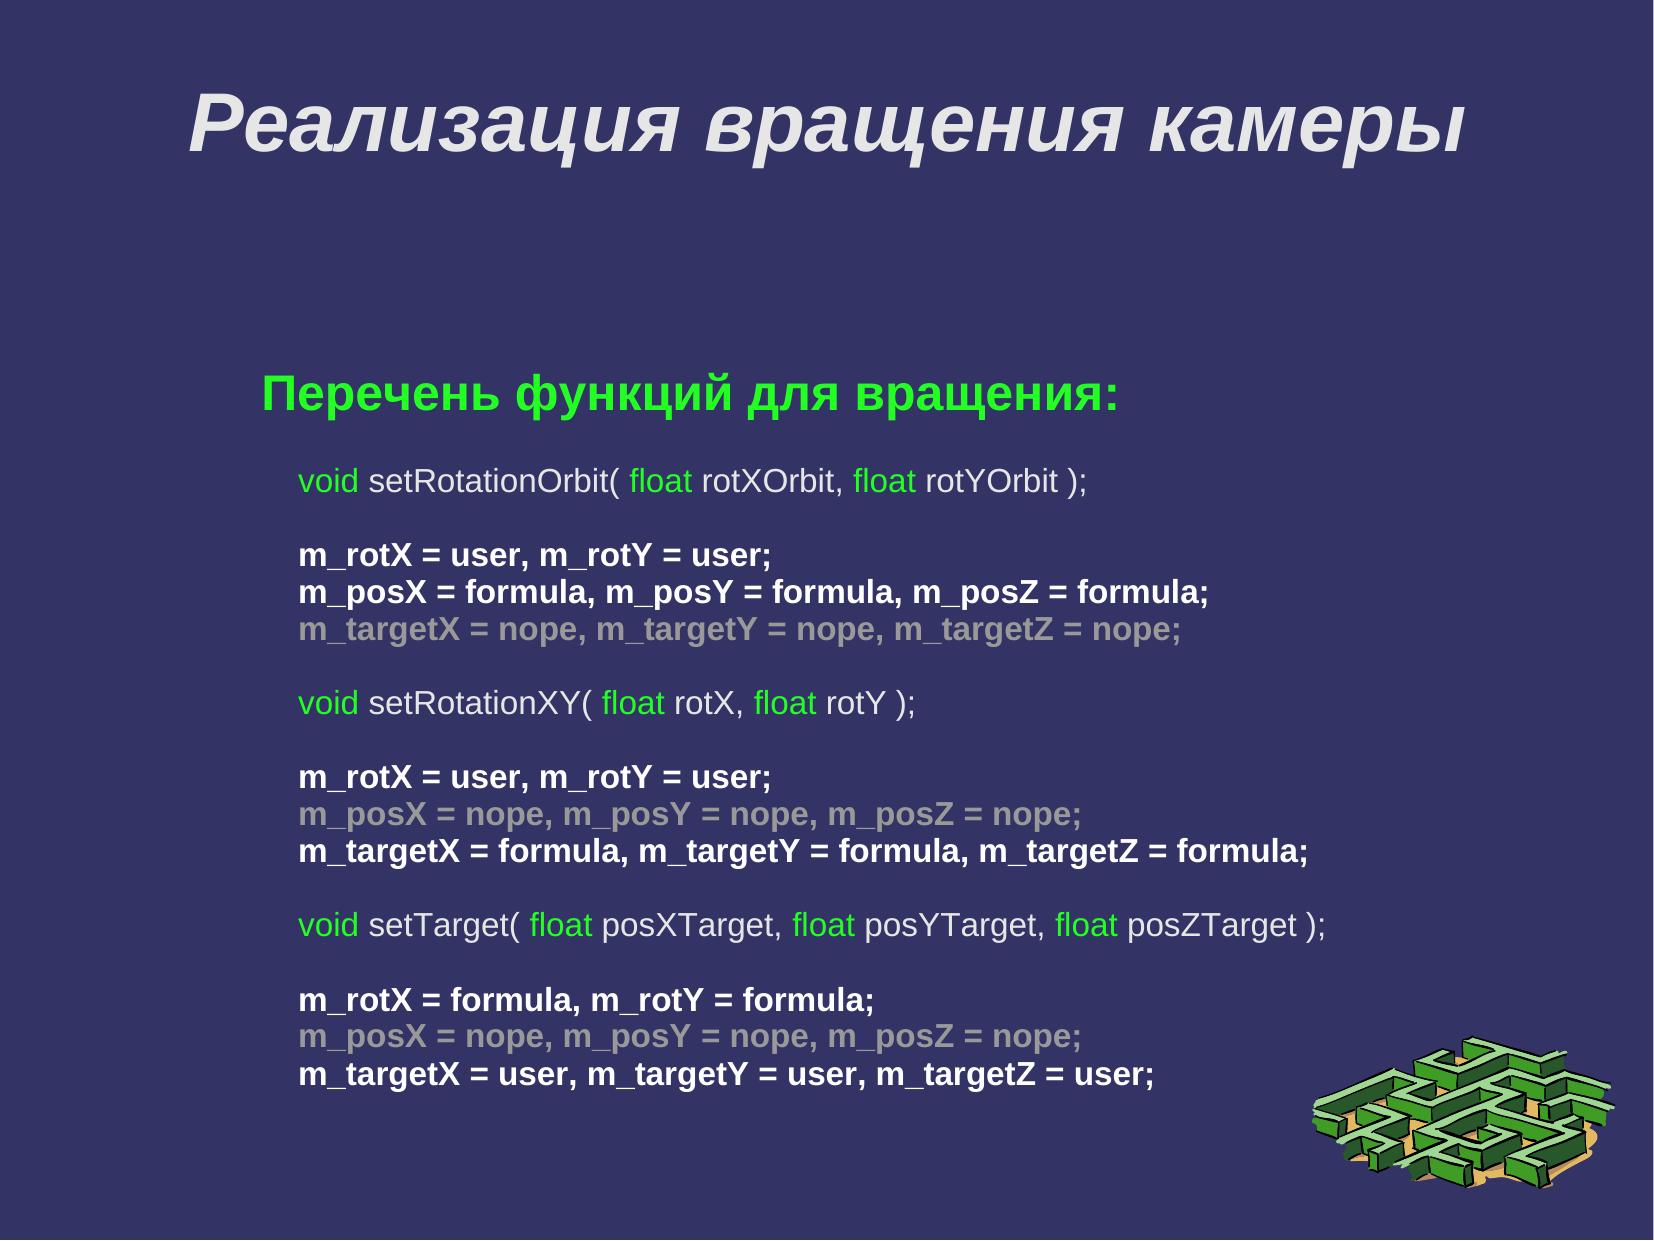

# Реализация вращения камеры
Перечень функций для вращения:
 void setRotationOrbit( float rotXOrbit, float rotYOrbit );
 m_rotX = user, m_rotY = user;
 m_posX = formula, m_posY = formula, m_posZ = formula;
 m_targetX = nope, m_targetY = nope, m_targetZ = nope;
 void setRotationXY( float rotX, float rotY );
 m_rotX = user, m_rotY = user;
 m_posX = nope, m_posY = nope, m_posZ = nope;
 m_targetX = formula, m_targetY = formula, m_targetZ = formula;
 void setTarget( float posXTarget, float posYTarget, float posZTarget );
 m_rotX = formula, m_rotY = formula;
 m_posX = nope, m_posY = nope, m_posZ = nope;
 m_targetX = user, m_targetY = user, m_targetZ = user;